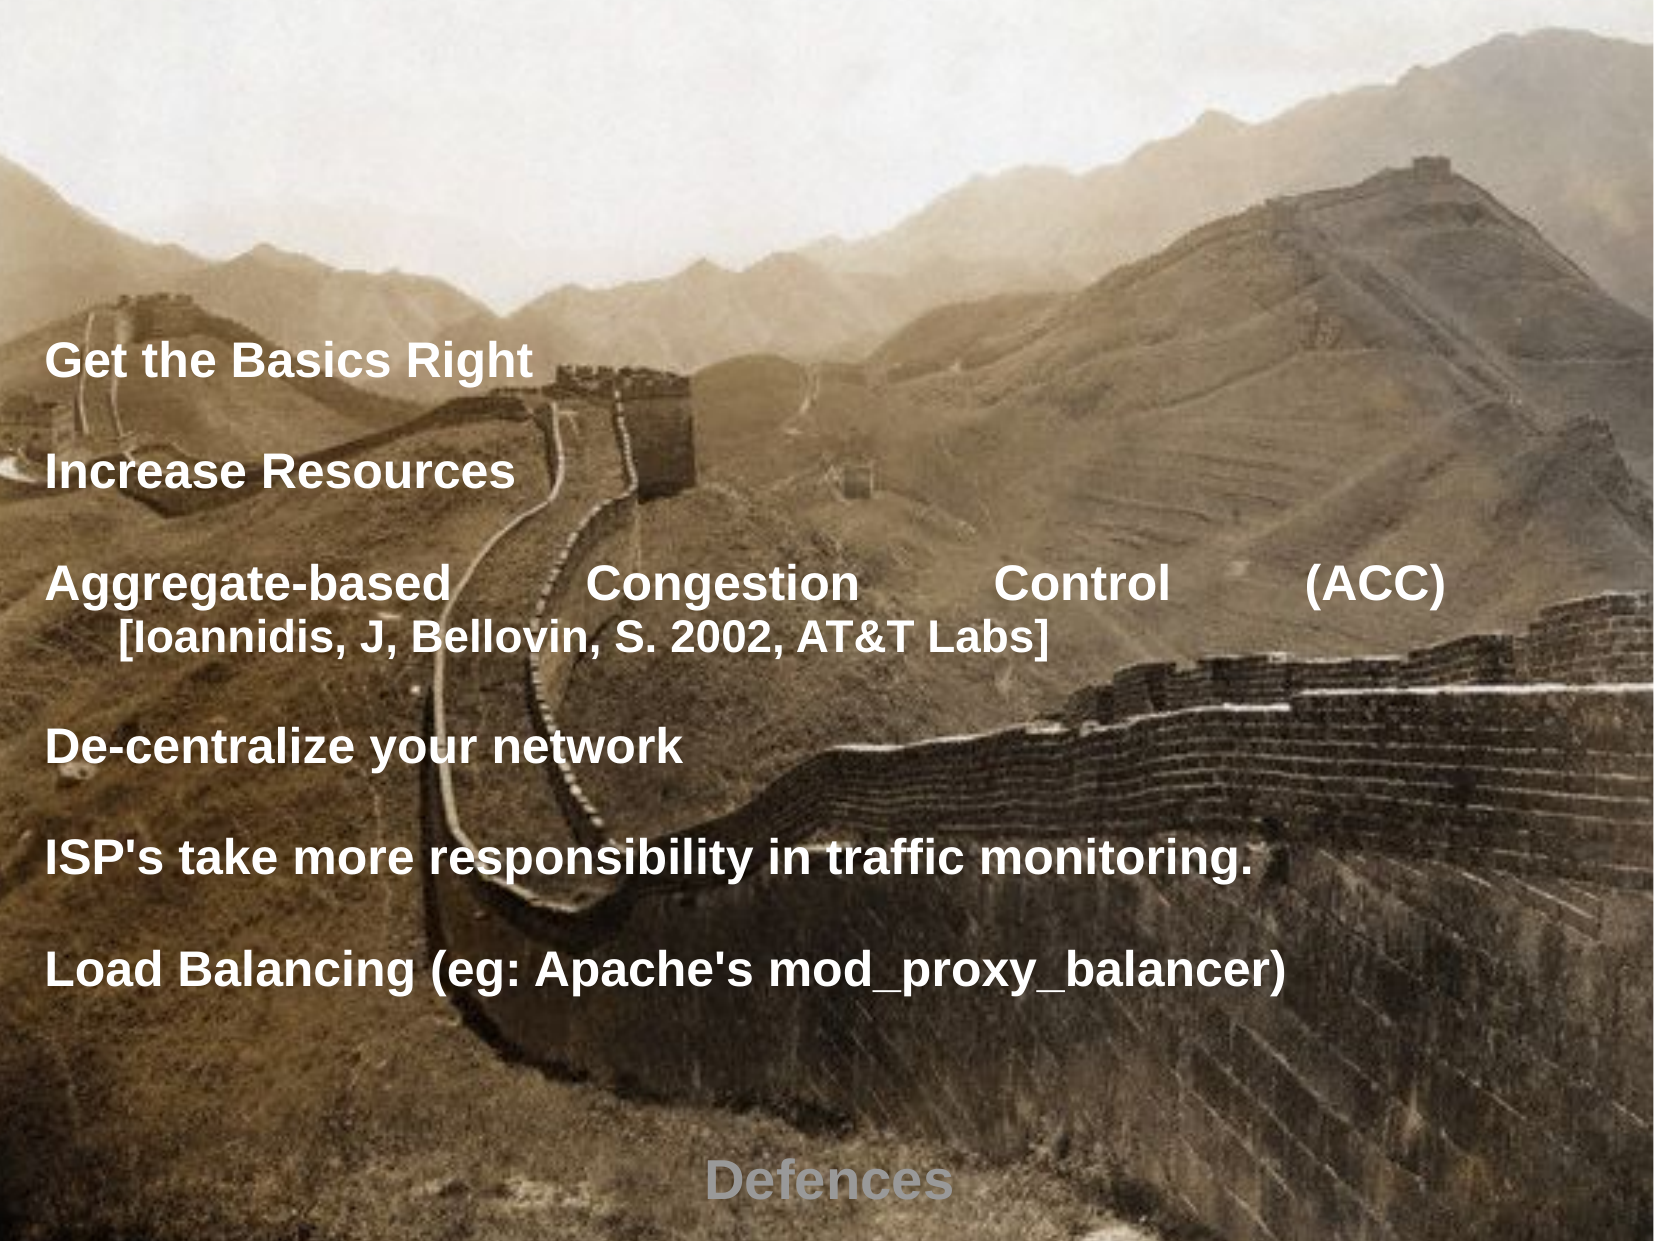

Get the Basics Right
Increase Resources
Aggregate-based Congestion Control (ACC)
	[Ioannidis, J, Bellovin, S. 2002, AT&T Labs]
De-centralize your network
ISP's take more responsibility in traffic monitoring.
Load Balancing (eg: Apache's mod_proxy_balancer)
Defences